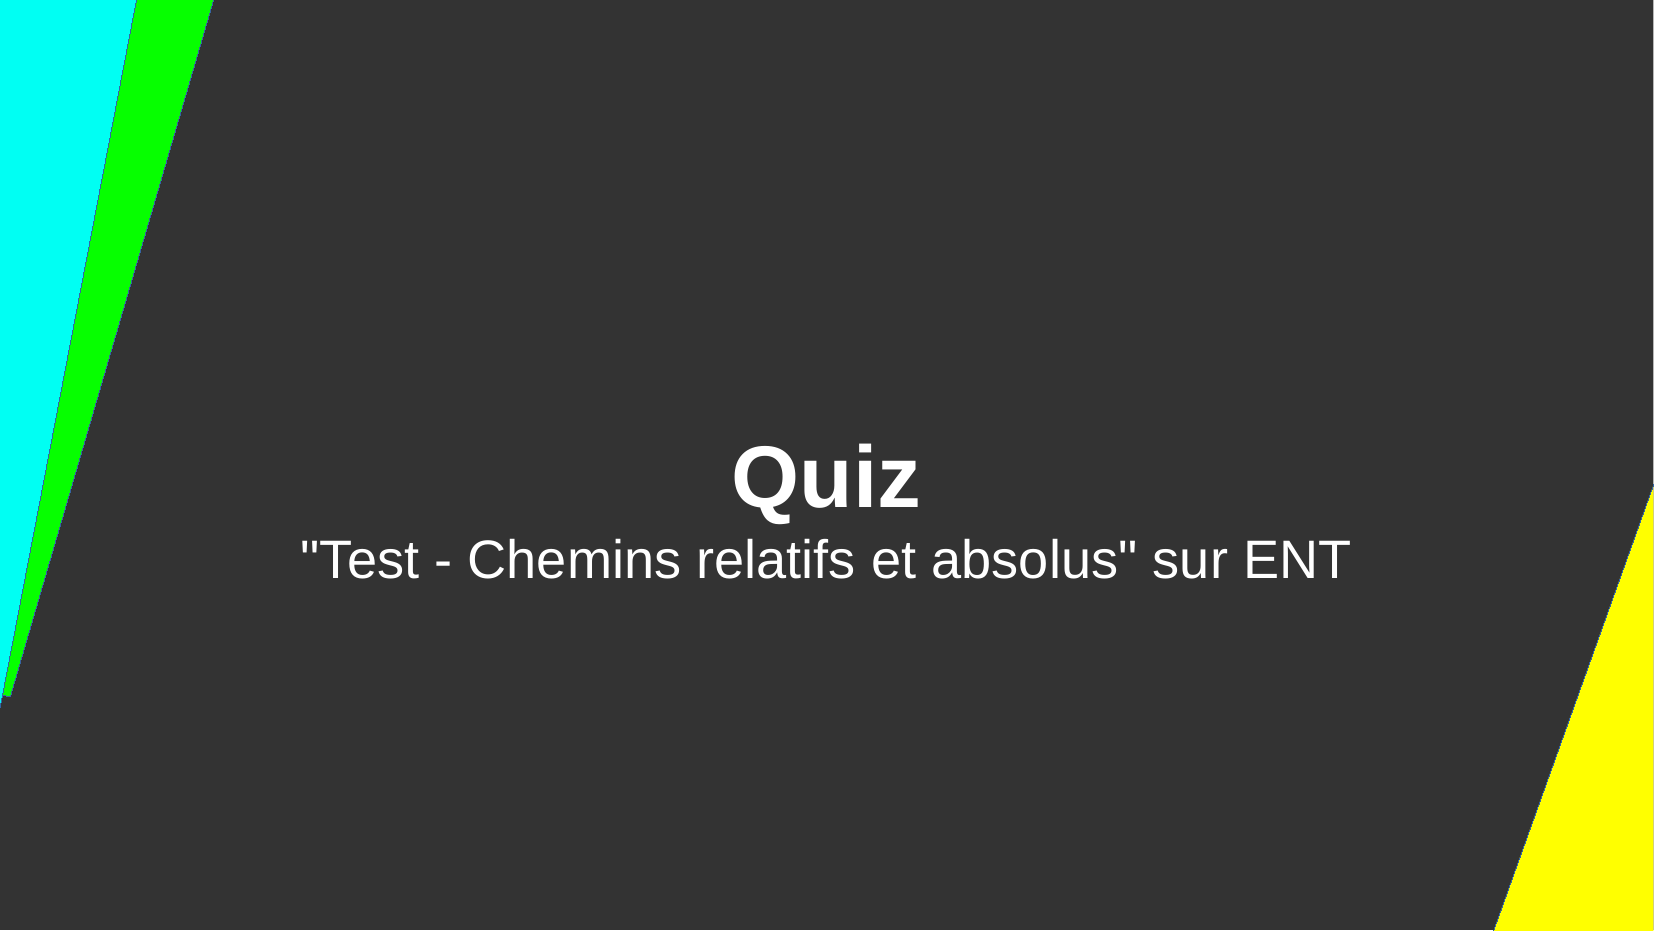

# Quiz
"Test - Chemins relatifs et absolus" sur ENT